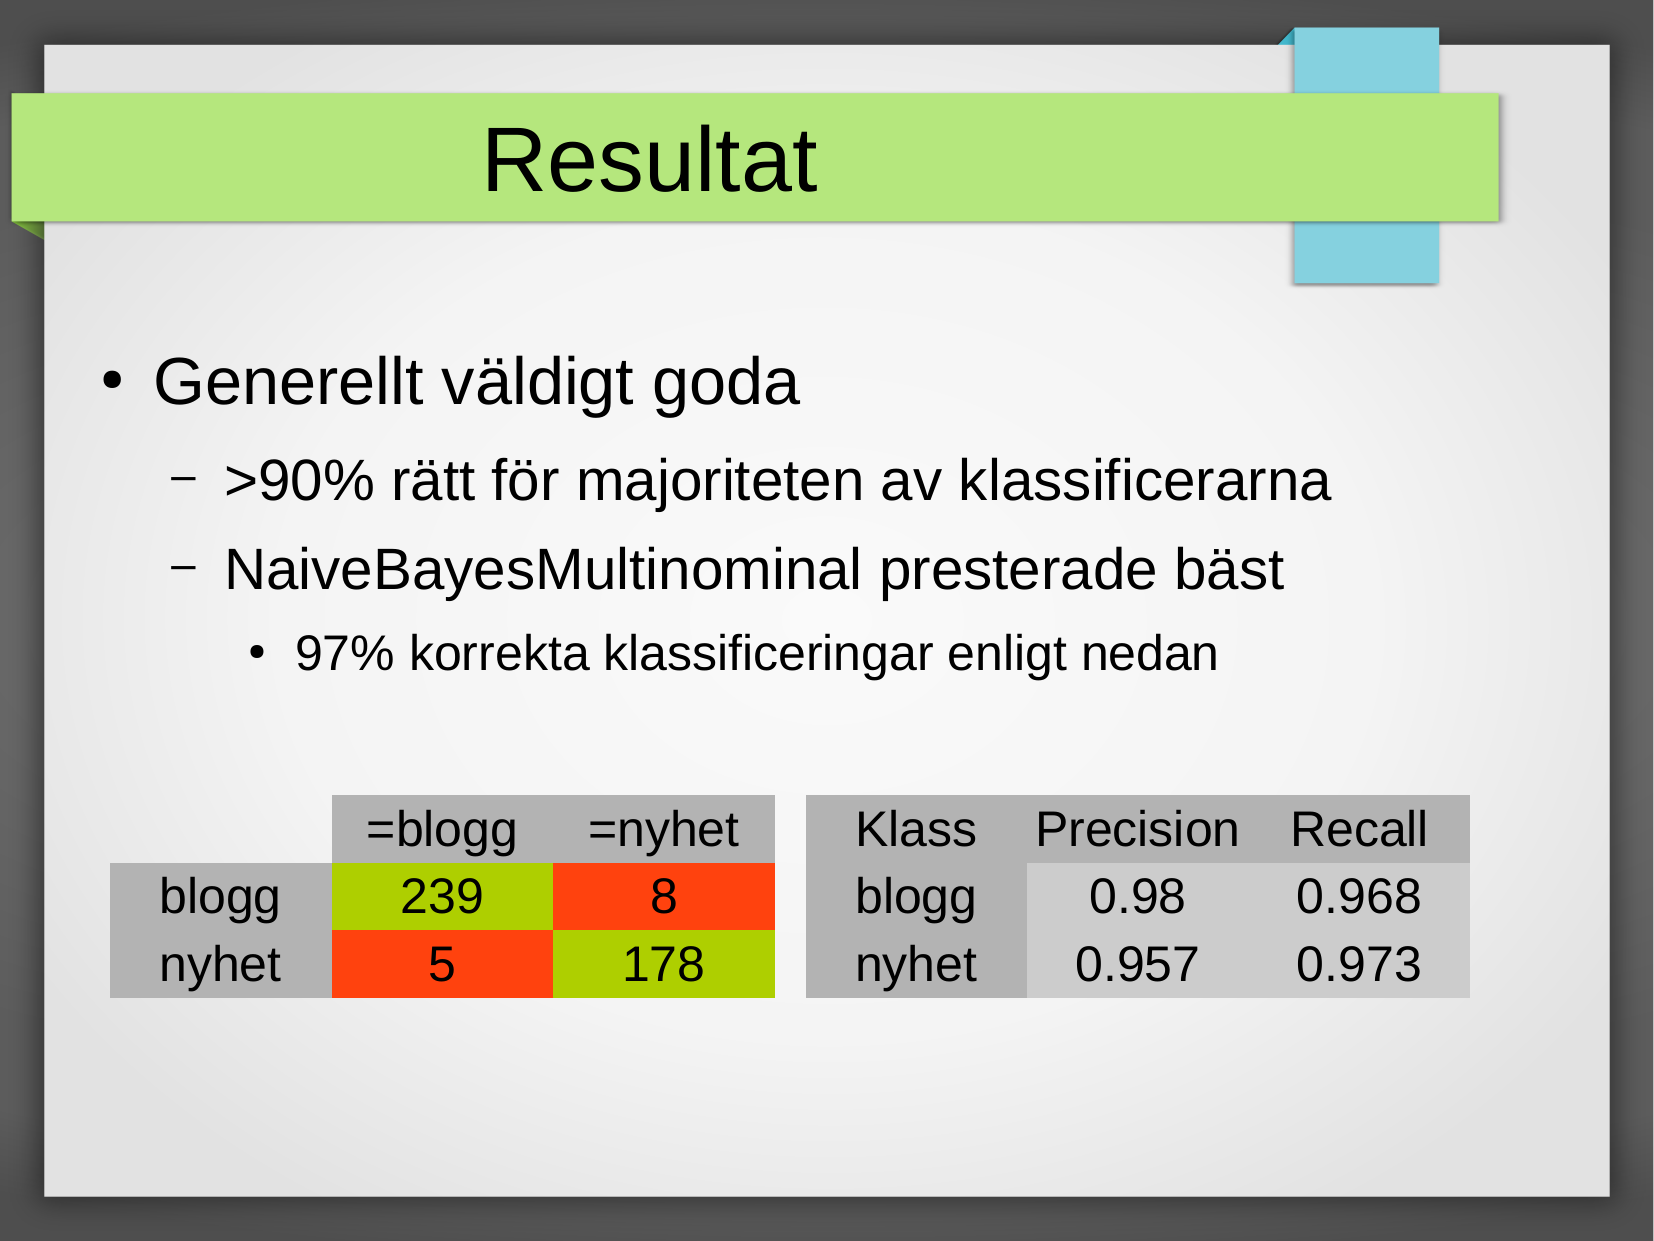

# Resultat
Generellt väldigt goda
>90% rätt för majoriteten av klassificerarna
NaiveBayesMultinominal presterade bäst
97% korrekta klassificeringar enligt nedan
| | =blogg | =nyhet |
| --- | --- | --- |
| blogg | 239 | 8 |
| nyhet | 5 | 178 |
| Klass | Precision | Recall |
| --- | --- | --- |
| blogg | 0.98 | 0.968 |
| nyhet | 0.957 | 0.973 |